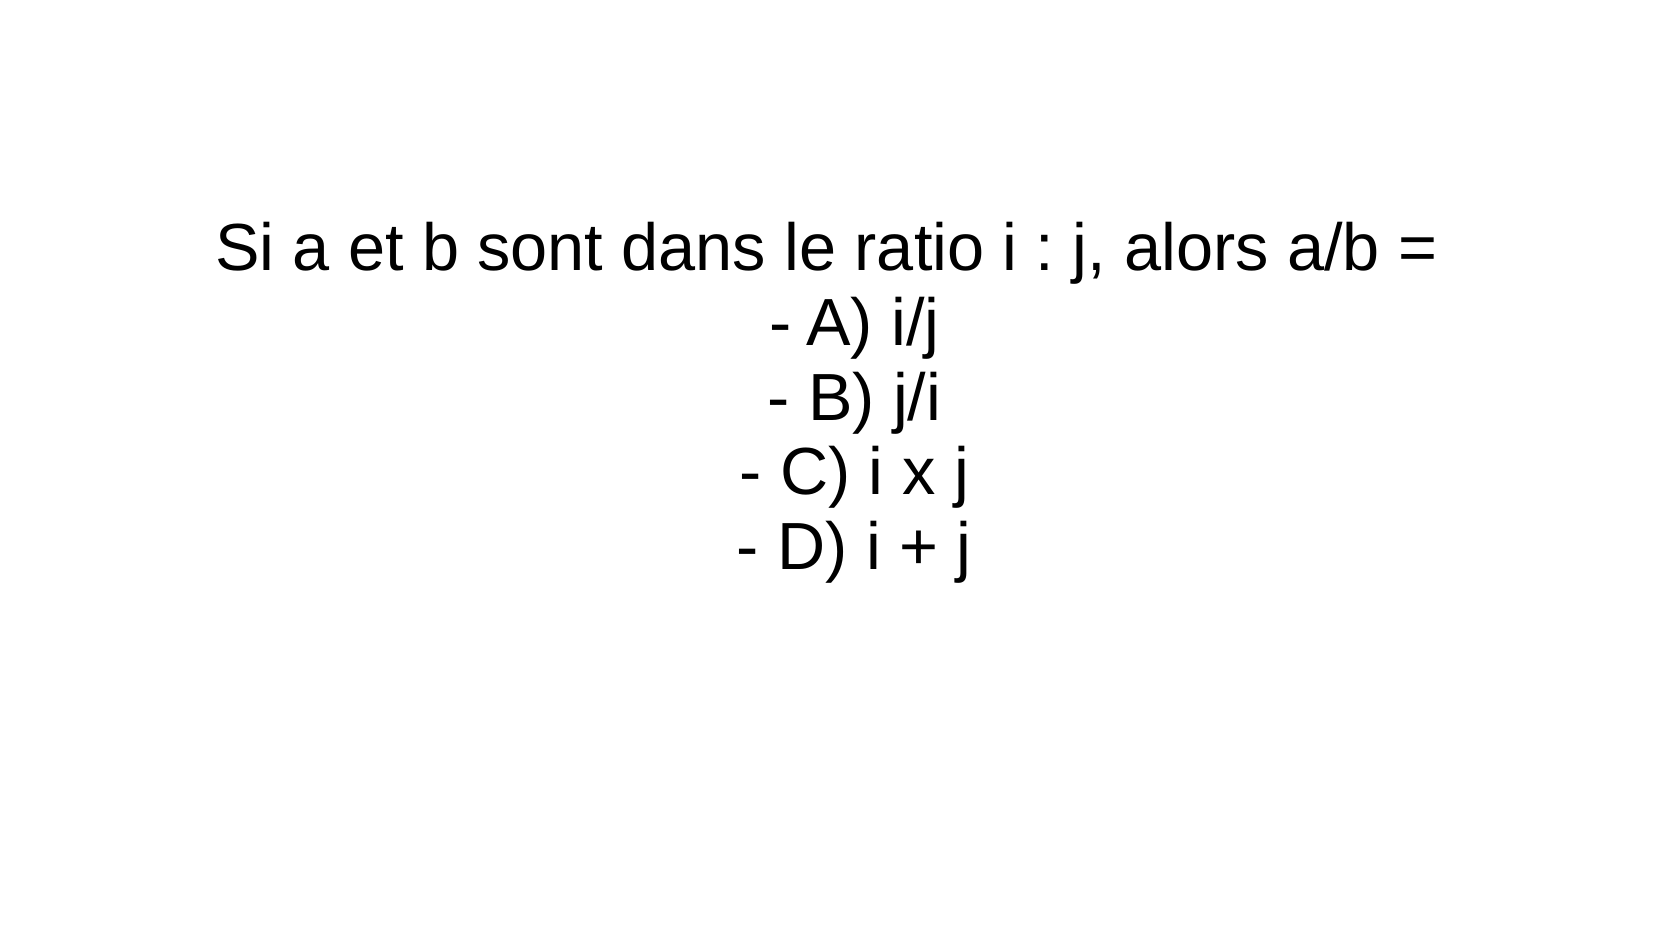

# Si a et b sont dans le ratio i : j, alors a/b =
 - A) i/j
 - B) j/i
 - C) i x j
 - D) i + j